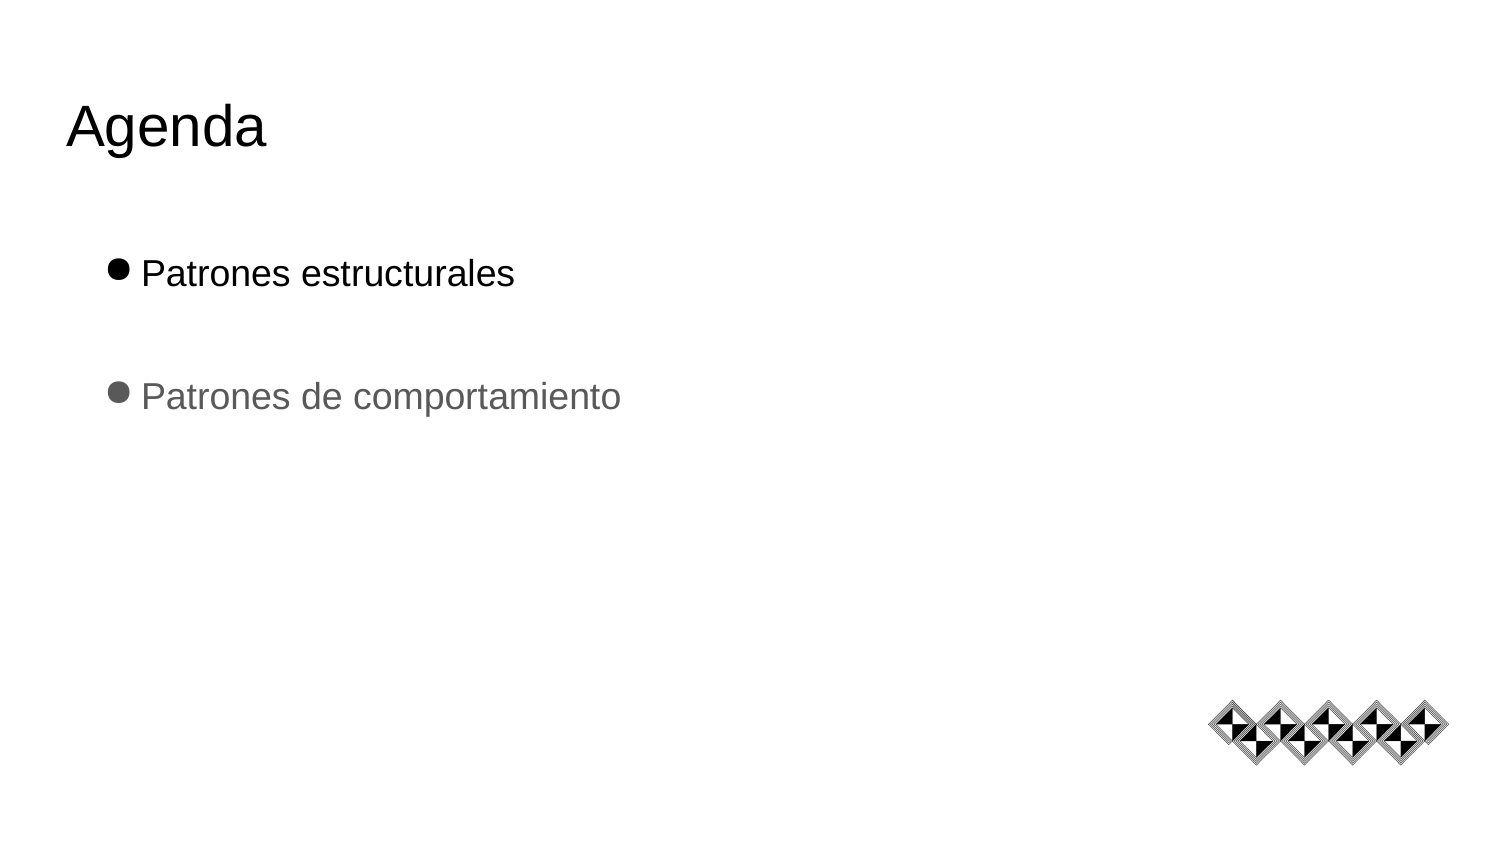

# Agenda
Patrones estructurales
Patrones de comportamiento